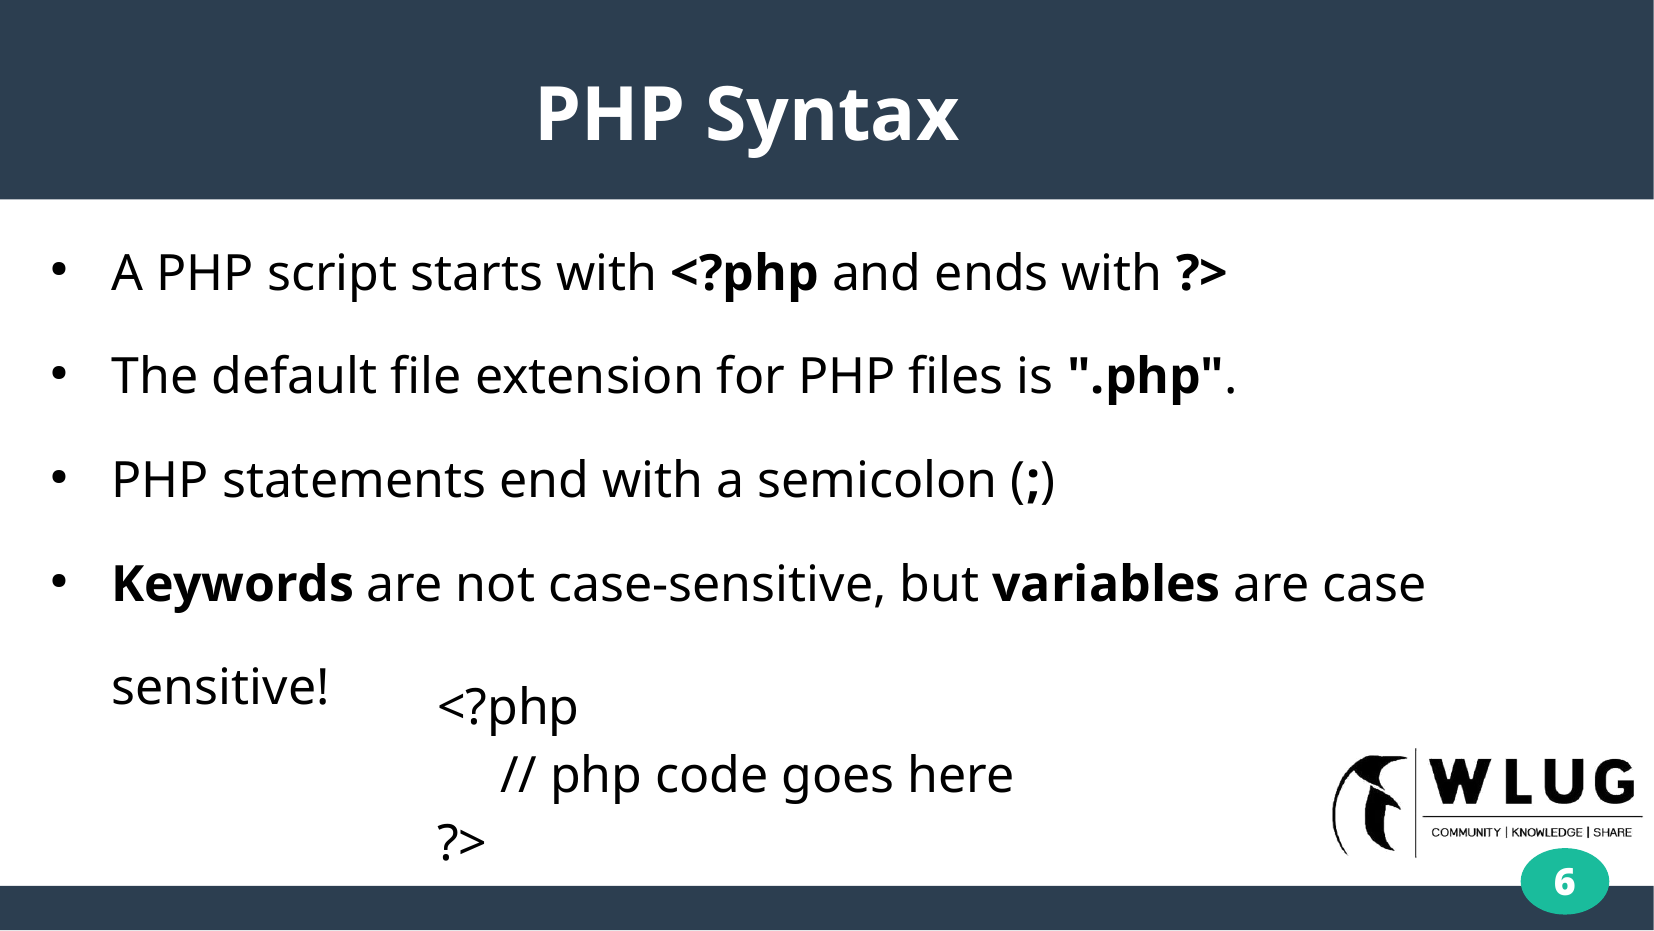

PHP Syntax
 A PHP script starts with <?php and ends with ?>
 The default file extension for PHP files is ".php".
 PHP statements end with a semicolon (;)
 Keywords are not case-sensitive, but variables are case
 sensitive!
<?php
  // php code goes here
?>
6